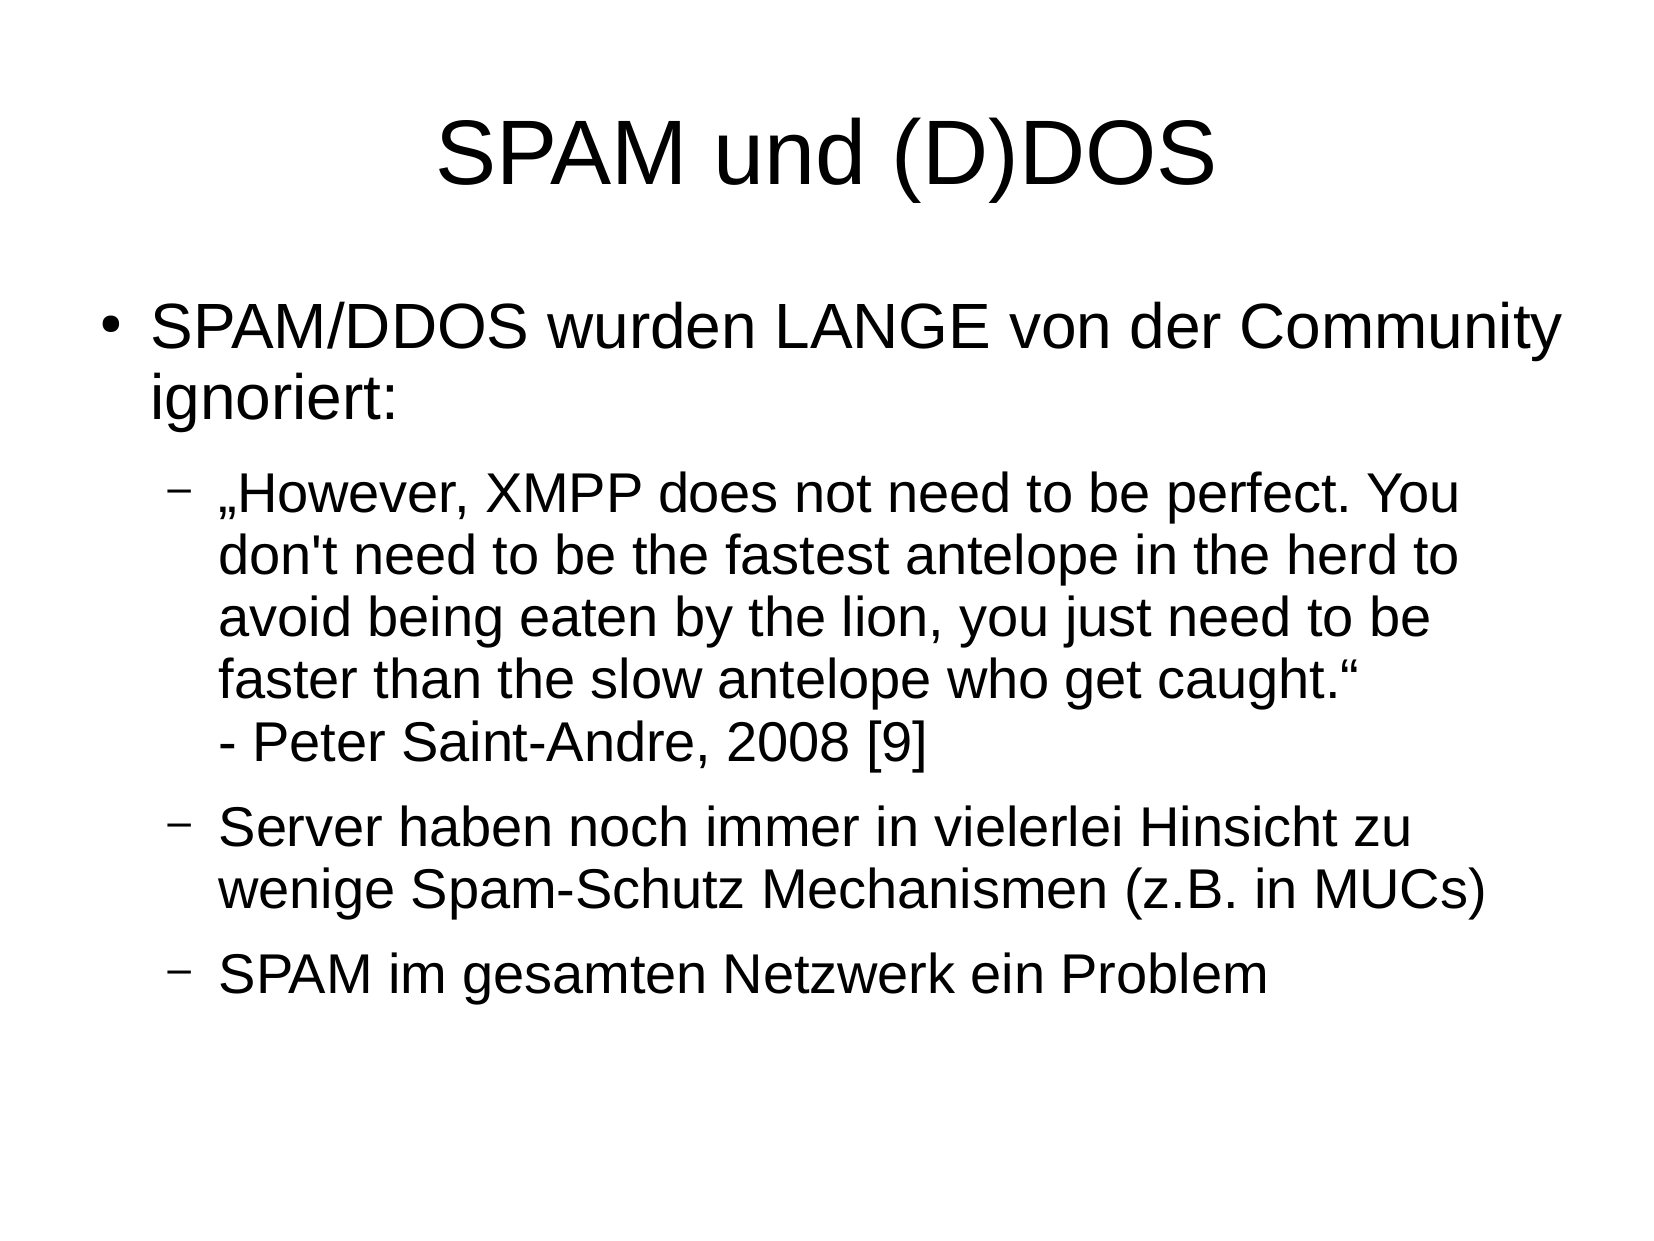

# SPAM und (D)DOS
SPAM/DDOS wurden LANGE von der Community ignoriert:
„However, XMPP does not need to be perfect. You don't need to be the fastest antelope in the herd to avoid being eaten by the lion, you just need to be faster than the slow antelope who get caught.“
- Peter Saint-Andre, 2008 [9]
Server haben noch immer in vielerlei Hinsicht zu wenige Spam-Schutz Mechanismen (z.B. in MUCs)
SPAM im gesamten Netzwerk ein Problem